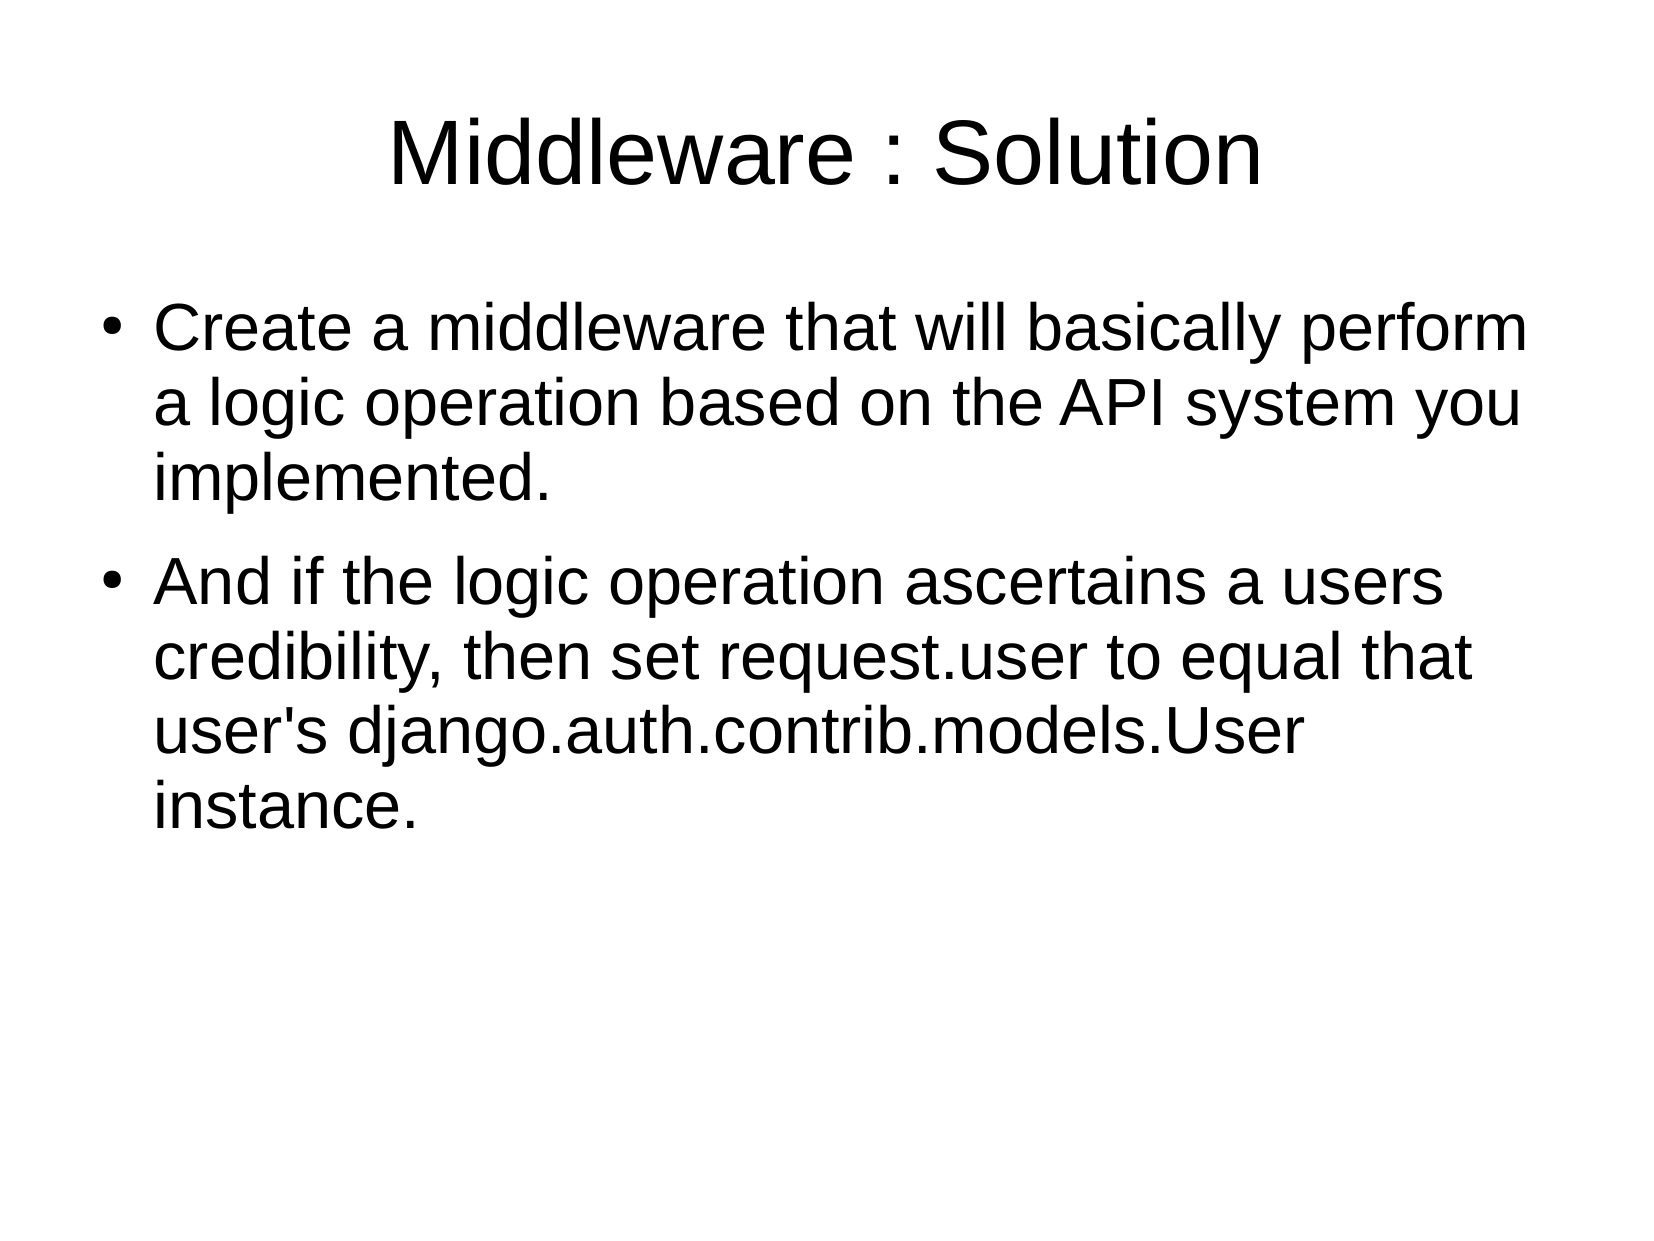

# Middleware : Solution
Create a middleware that will basically perform a logic operation based on the API system you implemented.
And if the logic operation ascertains a users credibility, then set request.user to equal that user's django.auth.contrib.models.User instance.